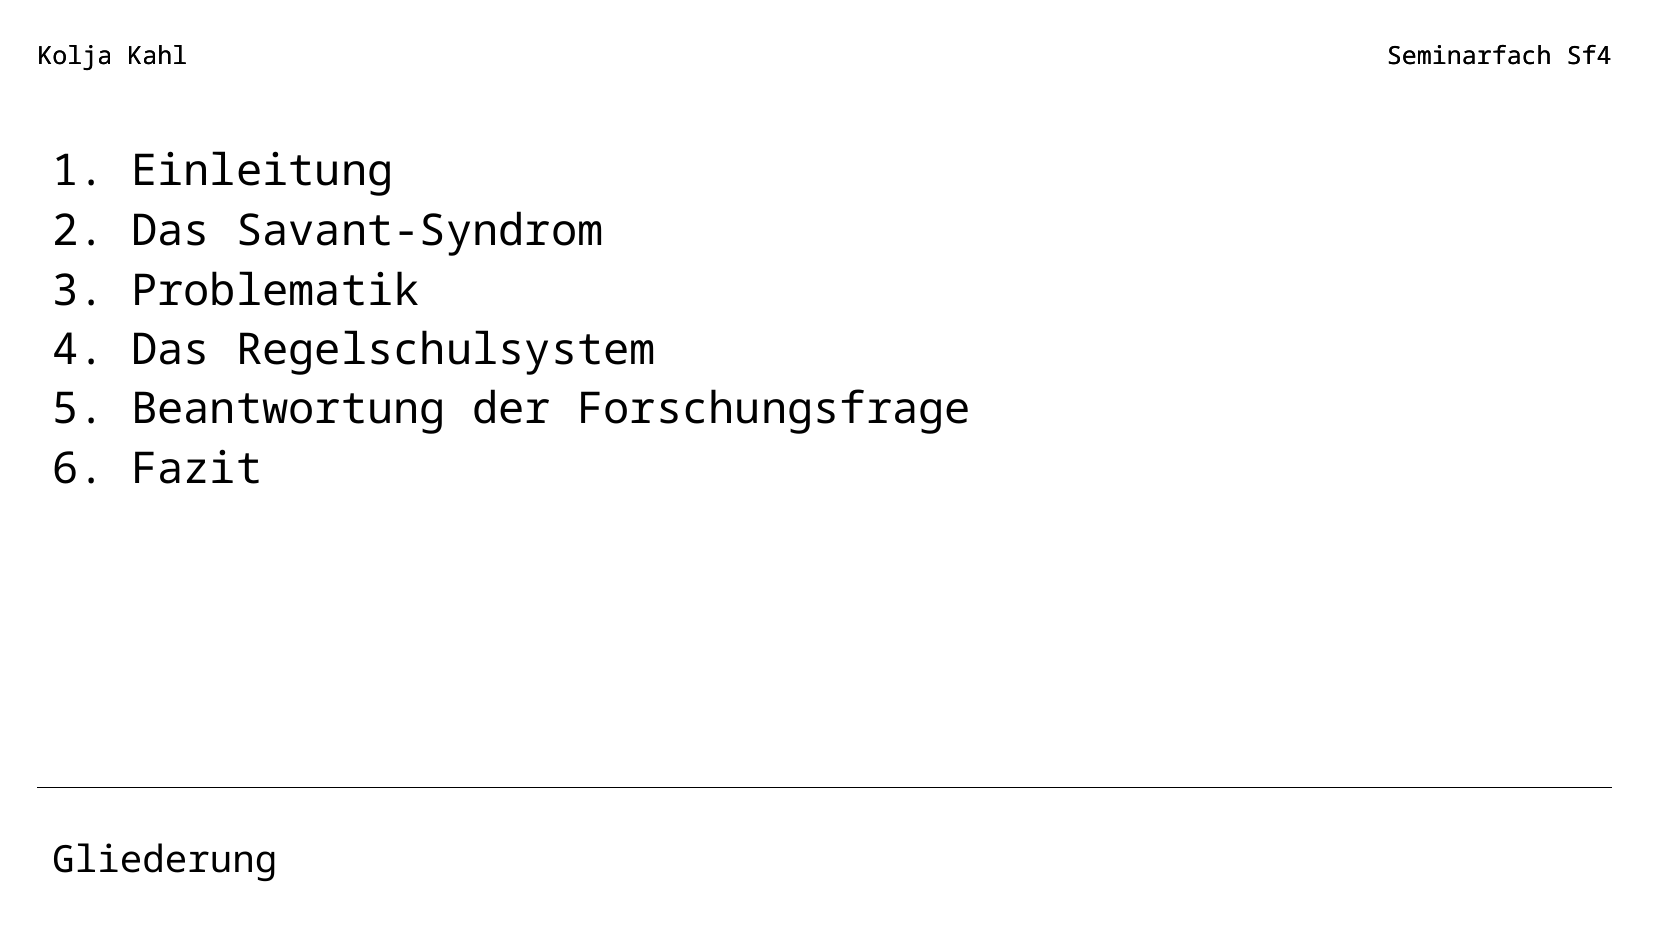

Kolja Kahl
Seminarfach Sf4
Kolja Kahl
Seminarfach Sf4
1. Einleitung
2. Das Savant-Syndrom
3. Problematik
4. Das Regelschulsystem
5. Beantwortung der Forschungsfrage
6. Fazit
Gliederung